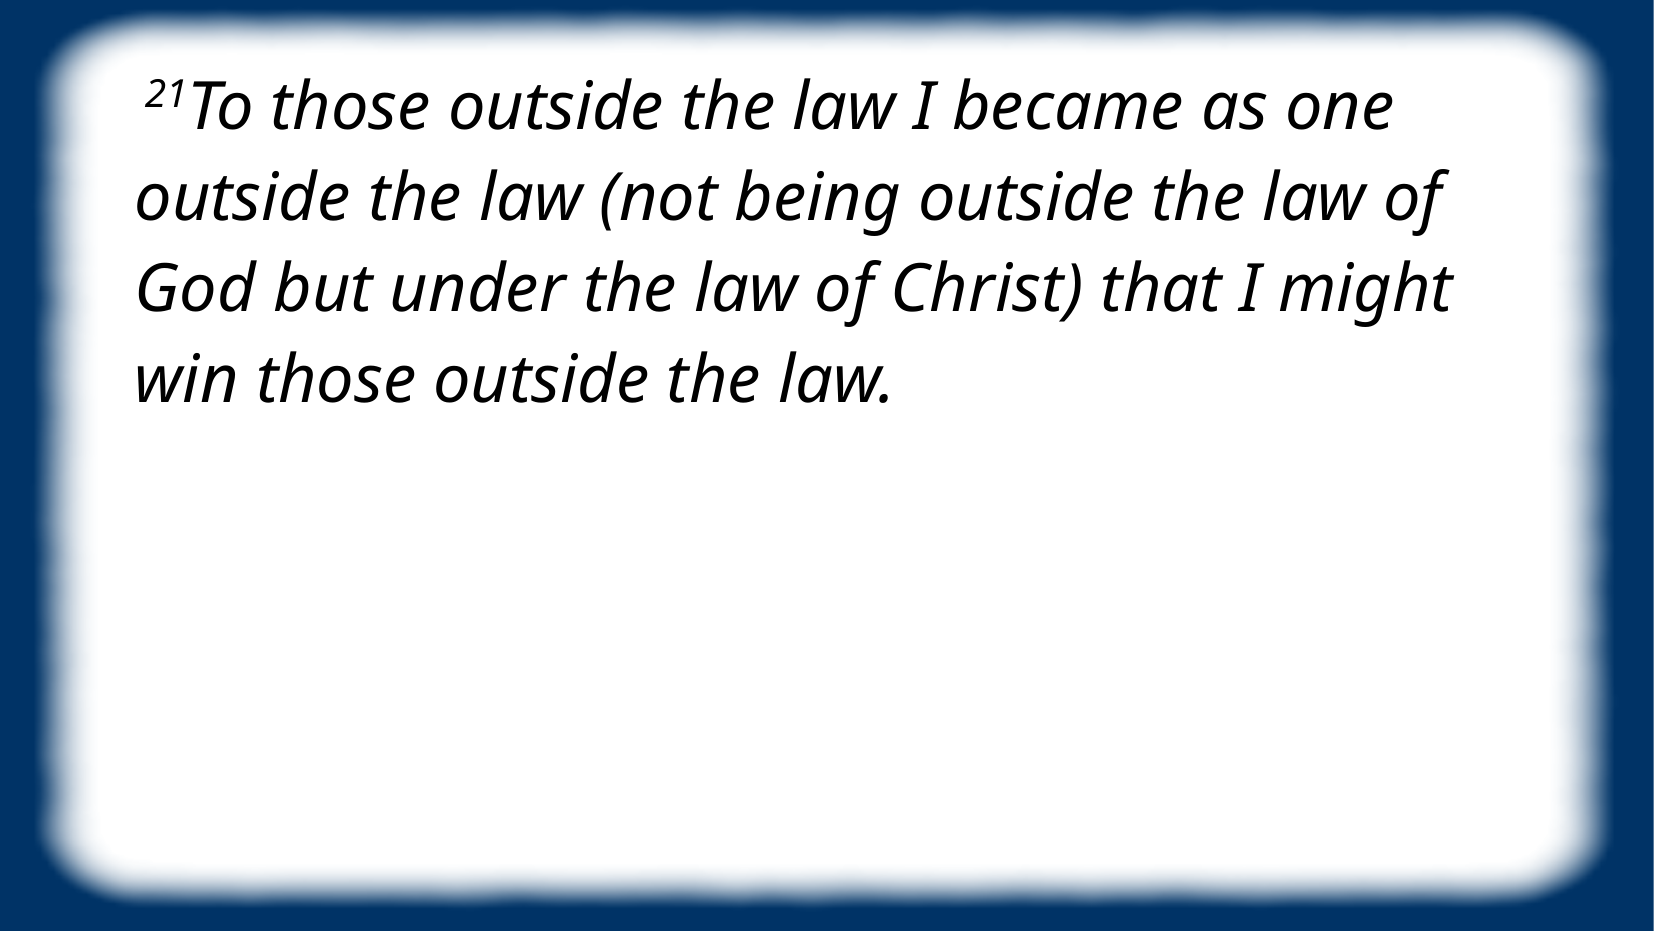

21To those outside the law I became as one outside the law (not being outside the law of God but under the law of Christ) that I might win those outside the law.